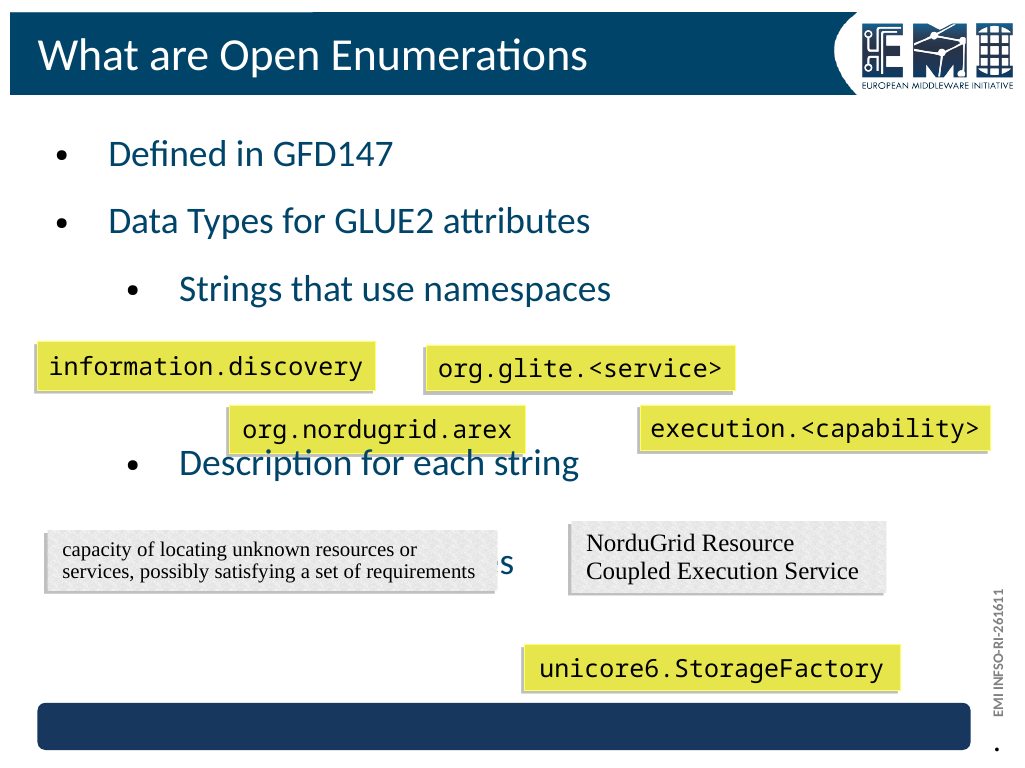

# What are Open Enumerations
Defined in GFD147
Data Types for GLUE2 attributes
Strings that use namespaces
Description for each string
Community defined values
information.discovery
org.glite.<service>
org.nordugrid.arex
execution.<capability>
NorduGrid Resource Coupled Execution Service
capacity of locating unknown resources or services, possibly satisfying a set of requirements
unicore6.StorageFactory